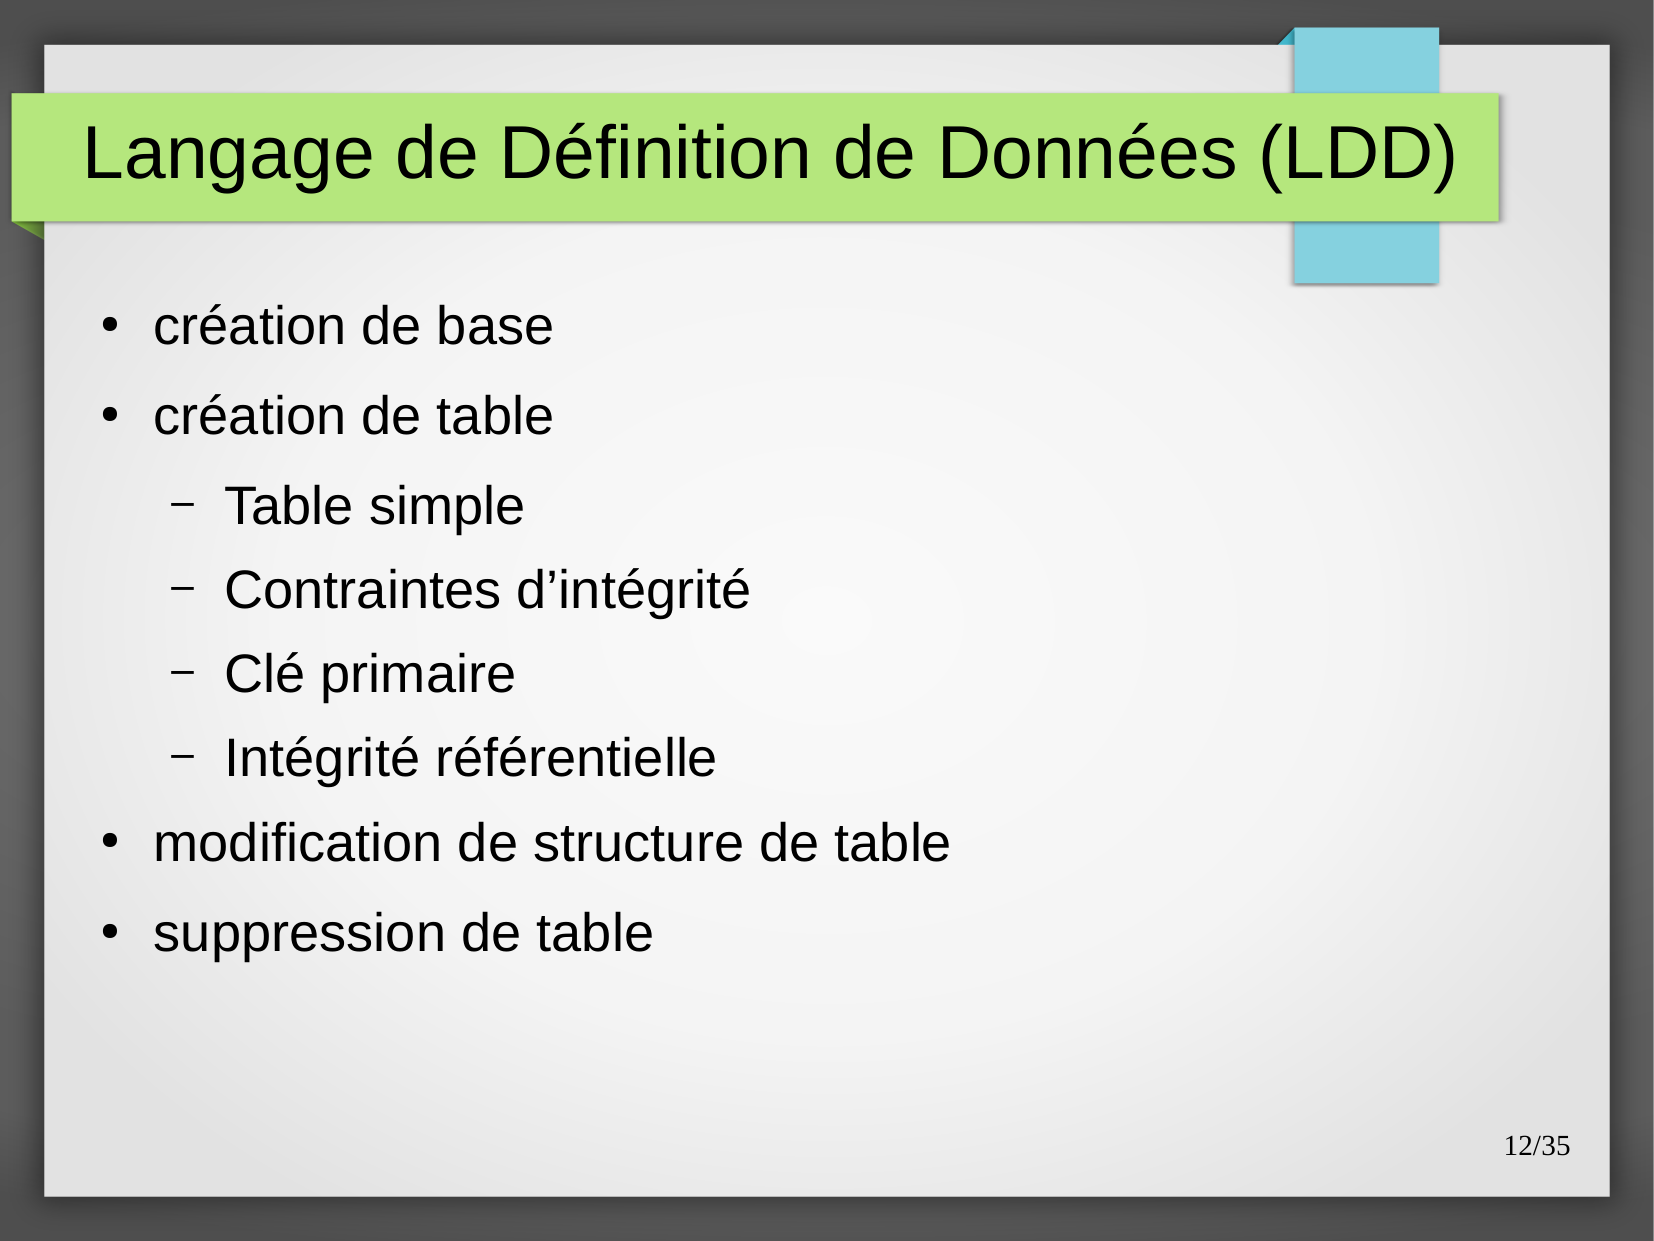

# Langage de Définition de Données (LDD)
création de base
création de table
Table simple
Contraintes d’intégrité
Clé primaire
Intégrité référentielle
modification de structure de table
suppression de table
12